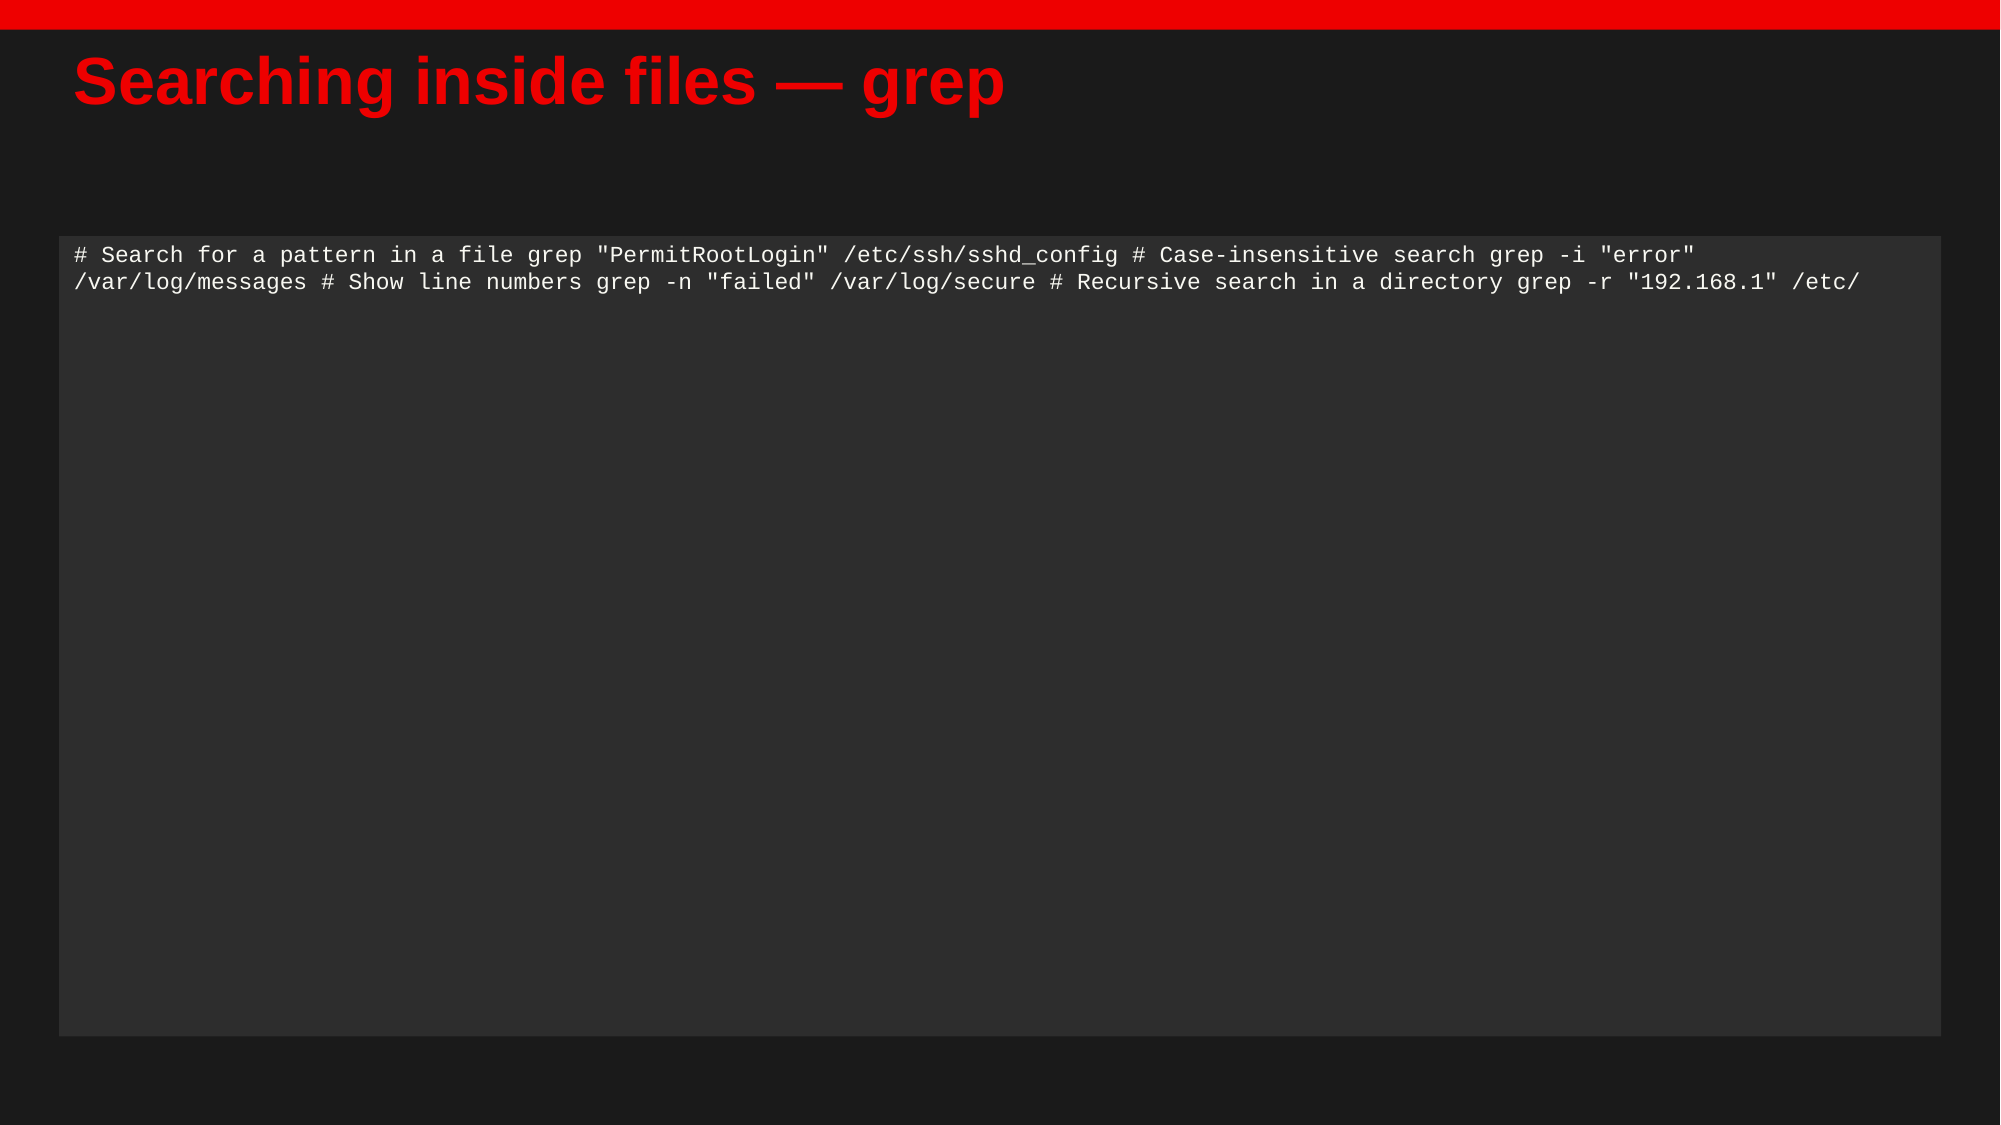

Searching inside files — grep
# Search for a pattern in a file grep "PermitRootLogin" /etc/ssh/sshd_config # Case-insensitive search grep -i "error" /var/log/messages # Show line numbers grep -n "failed" /var/log/secure # Recursive search in a directory grep -r "192.168.1" /etc/